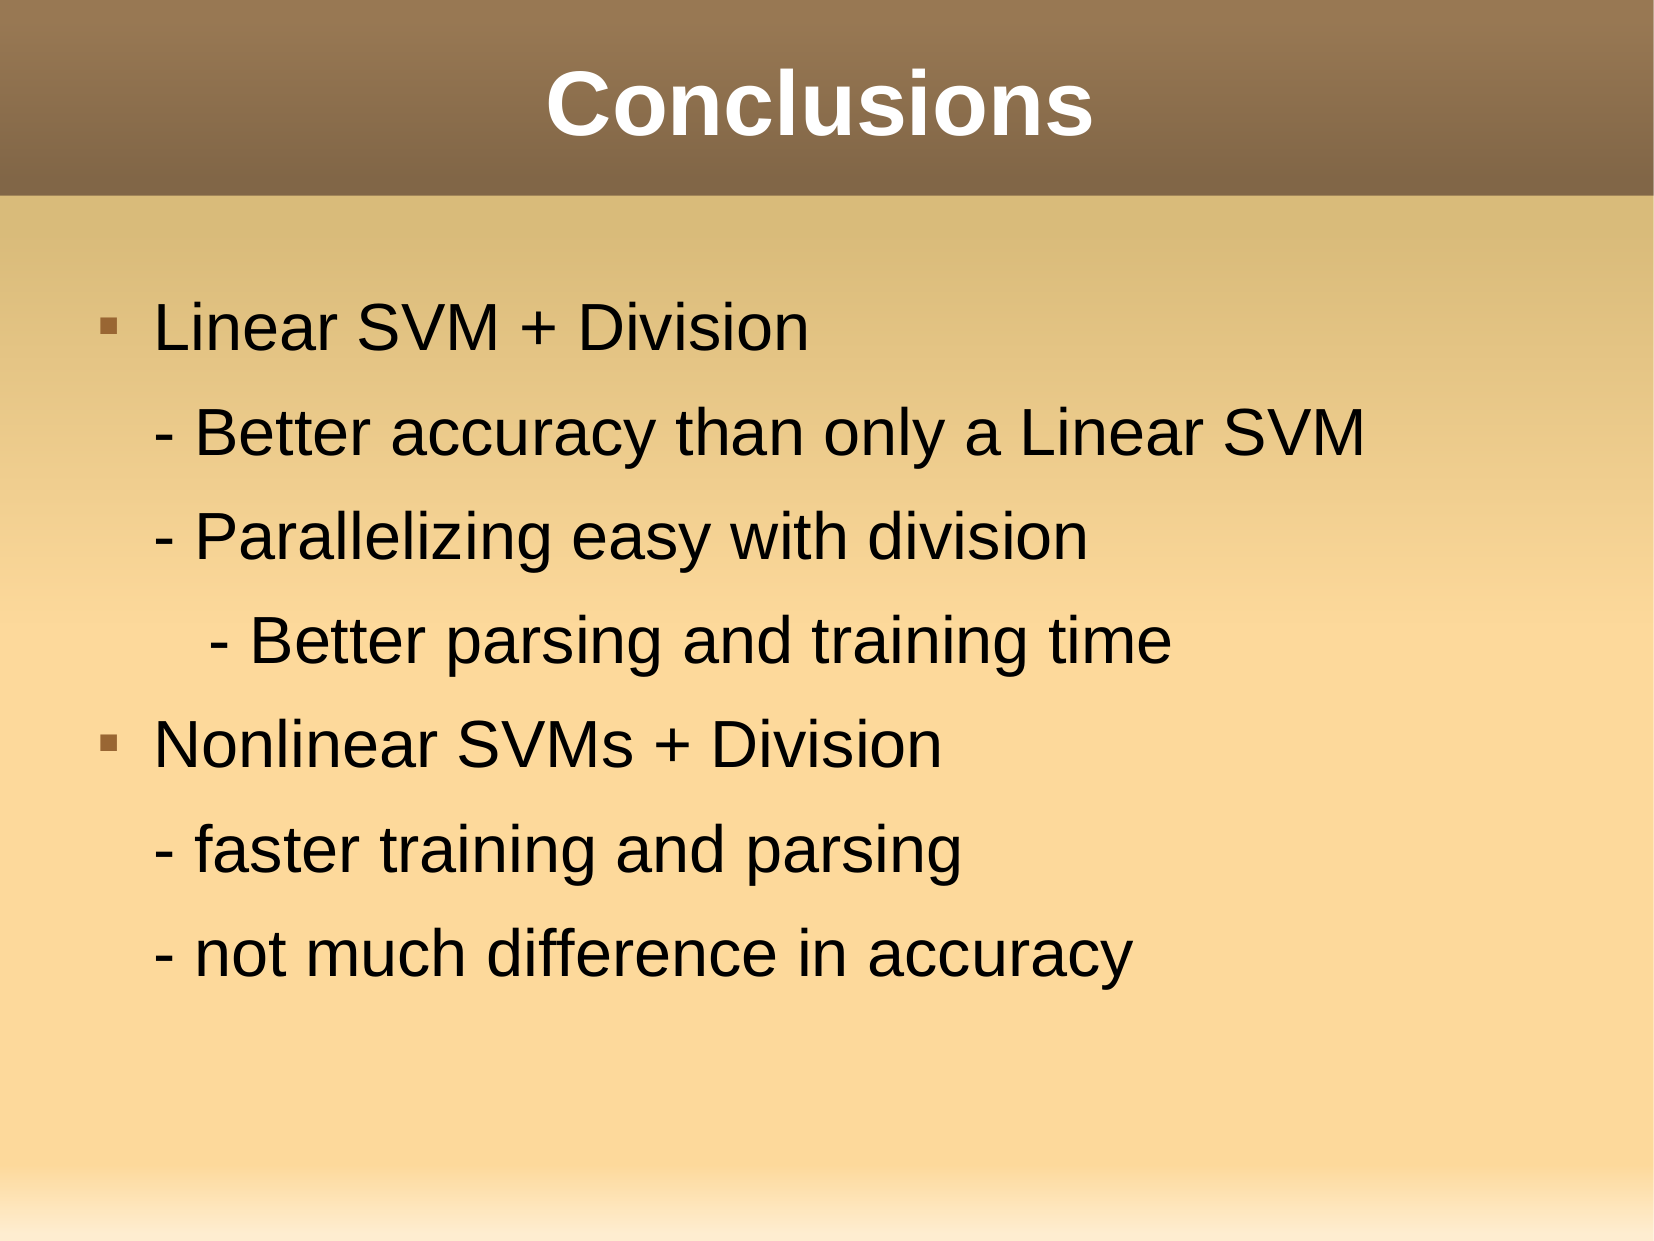

# Conclusions
Linear SVM + Division
- Better accuracy than only a Linear SVM
- Parallelizing easy with division
 - Better parsing and training time
Nonlinear SVMs + Division
- faster training and parsing
- not much difference in accuracy